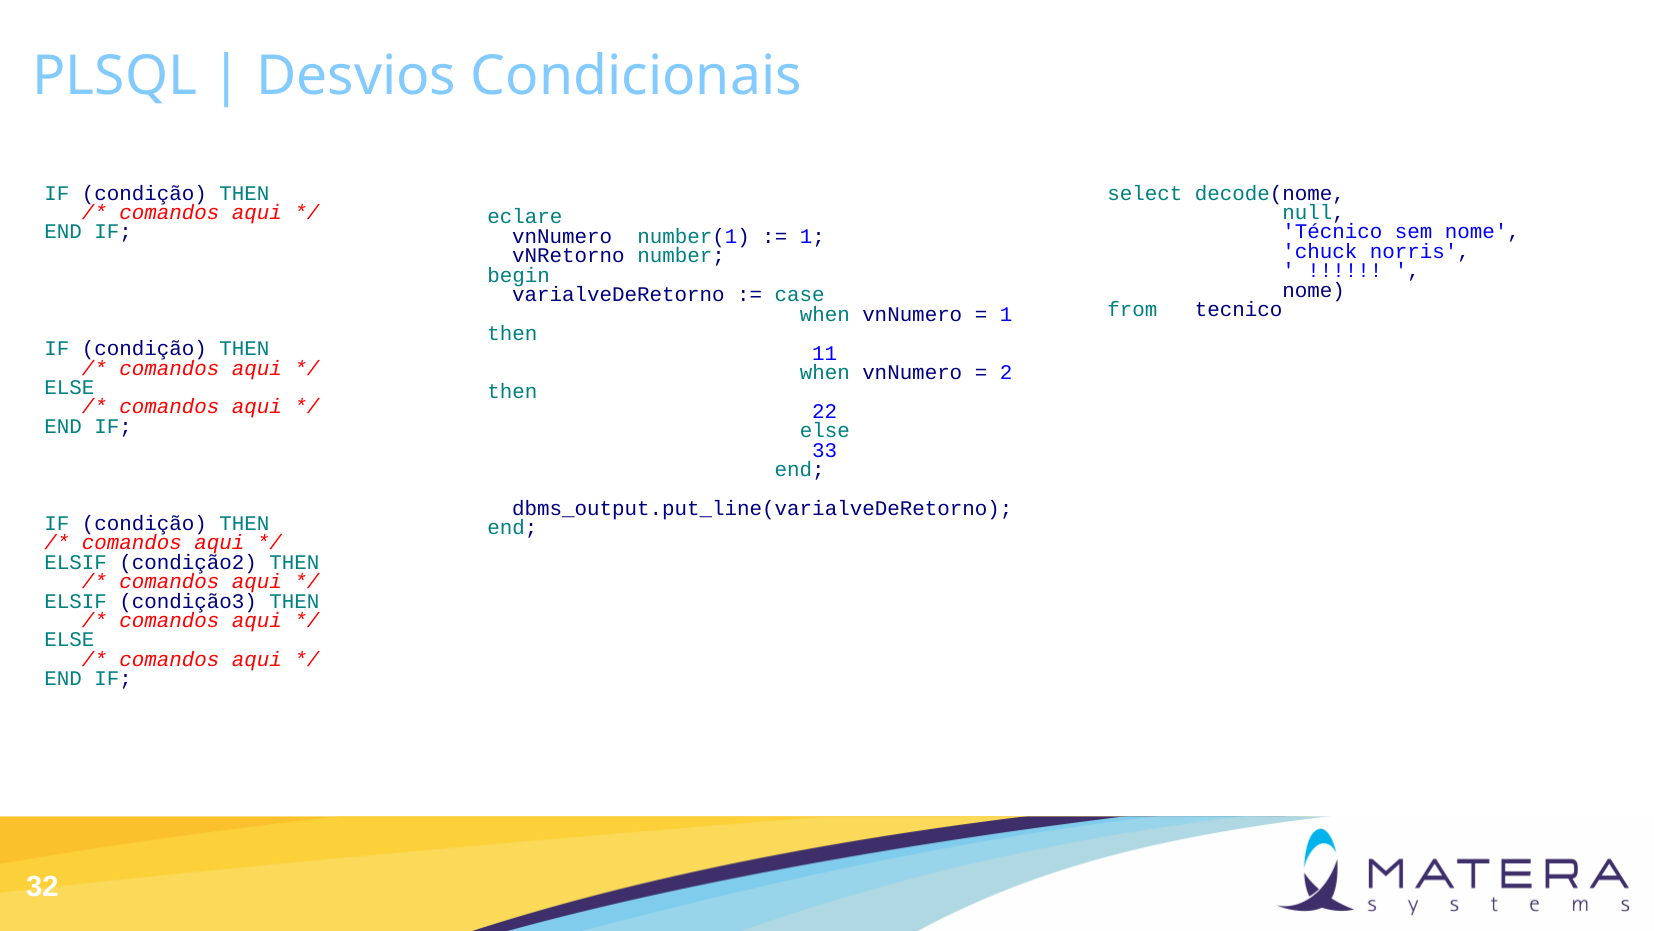

# PLSQL | Desvios Condicionais
IF (condição) THEN
 /* comandos aqui */
END IF;
IF (condição) THEN
 /* comandos aqui */
ELSE
 /* comandos aqui */
END IF;
IF (condição) THEN
/* comandos aqui */
ELSIF (condição2) THEN
 /* comandos aqui */
ELSIF (condição3) THEN
 /* comandos aqui */
ELSE
 /* comandos aqui */
END IF;
select decode(nome,
 null,
 'Técnico sem nome',
 'chuck norris',
 ' !!!!!! ',
 nome)
from tecnico
eclare
 vnNumero number(1) := 1;
 vNRetorno number;
begin
 varialveDeRetorno := case
 when vnNumero = 1 then
 11
 when vnNumero = 2 then
 22
 else
 33
 end;
 dbms_output.put_line(varialveDeRetorno);
end;